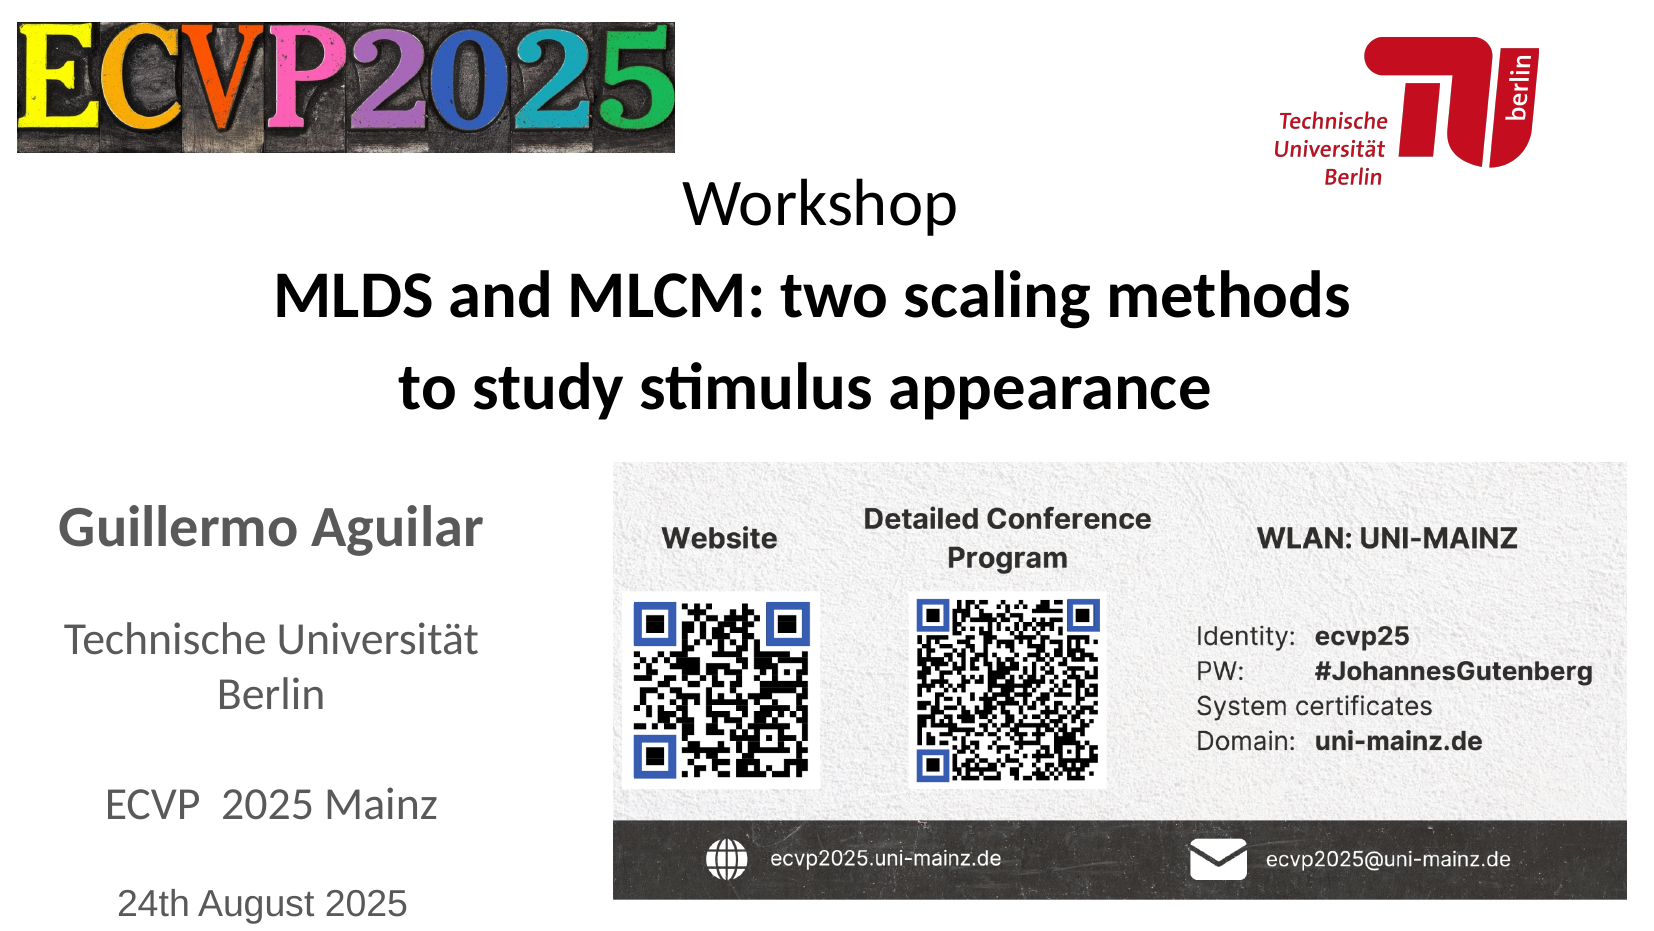

# Workshop MLDS and MLCM: two scaling methods to study stimulus appearance
Guillermo Aguilar
Technische Universität Berlin
ECVP 2025 Mainz
24th August 2025